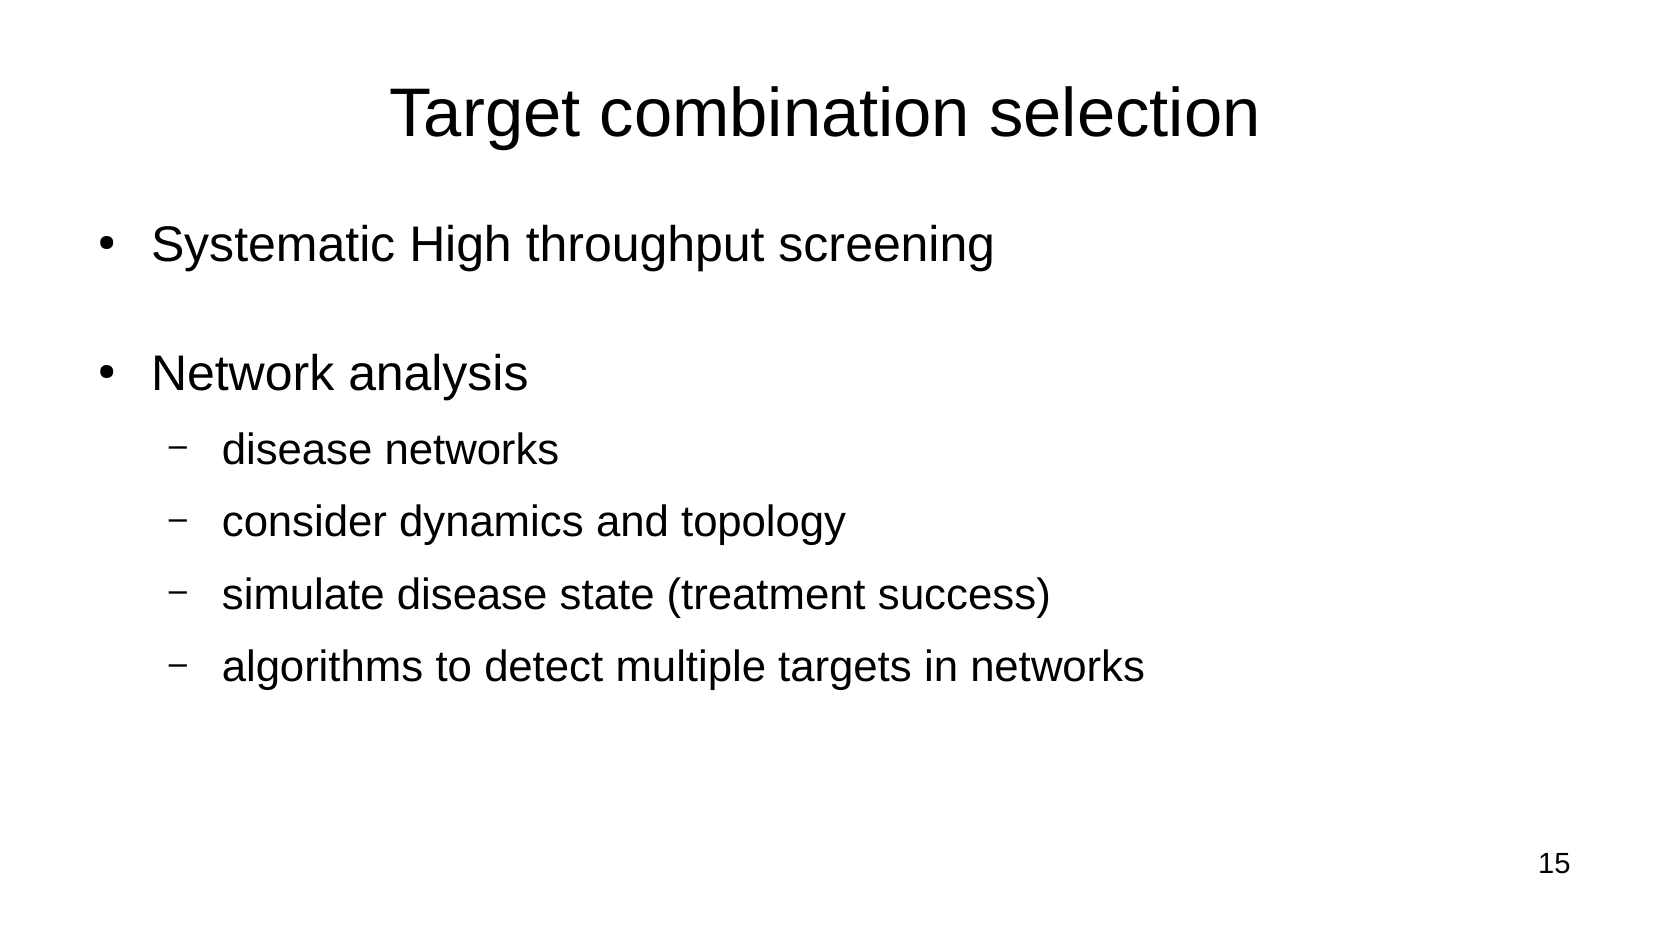

# Target combination selection
Systematic High throughput screening
Network analysis
disease networks
consider dynamics and topology
simulate disease state (treatment success)
algorithms to detect multiple targets in networks
15